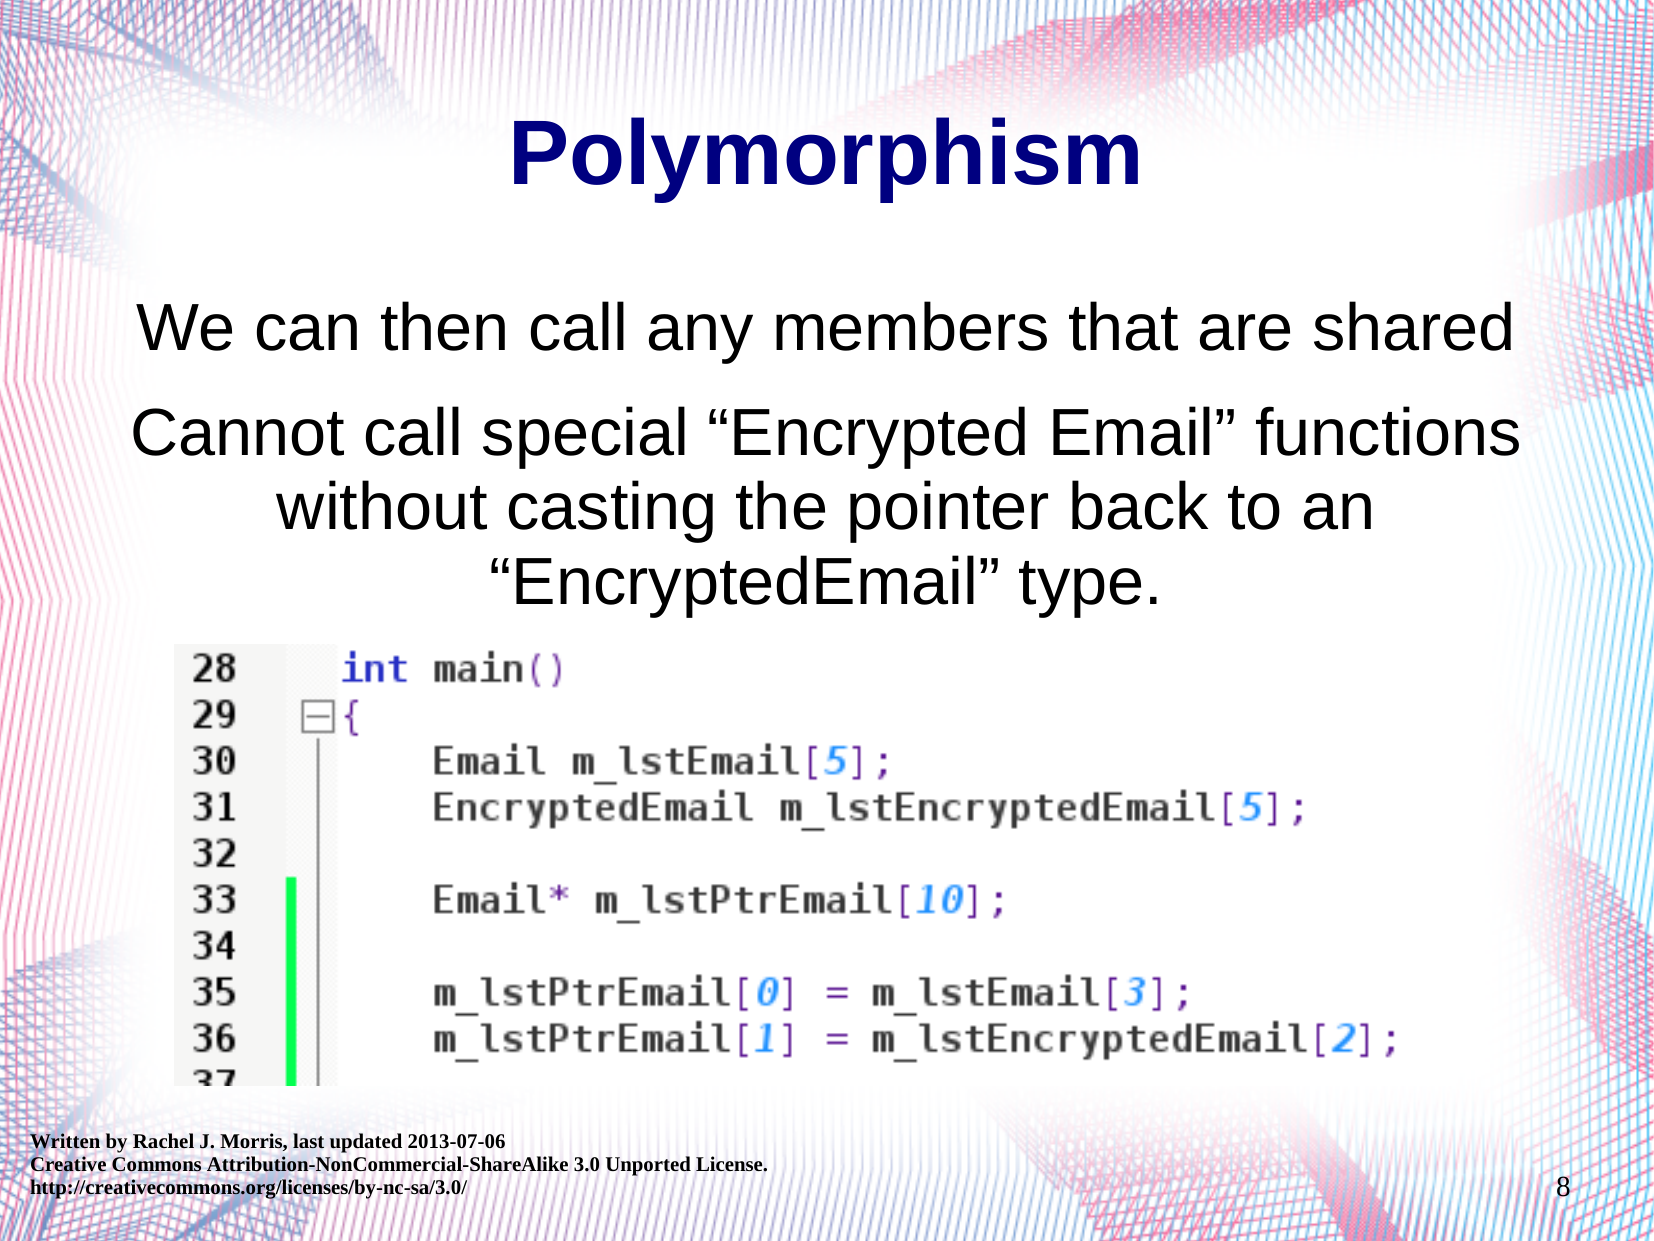

# Polymorphism
We can then call any members that are shared
Cannot call special “Encrypted Email” functions without casting the pointer back to an “EncryptedEmail” type.
8